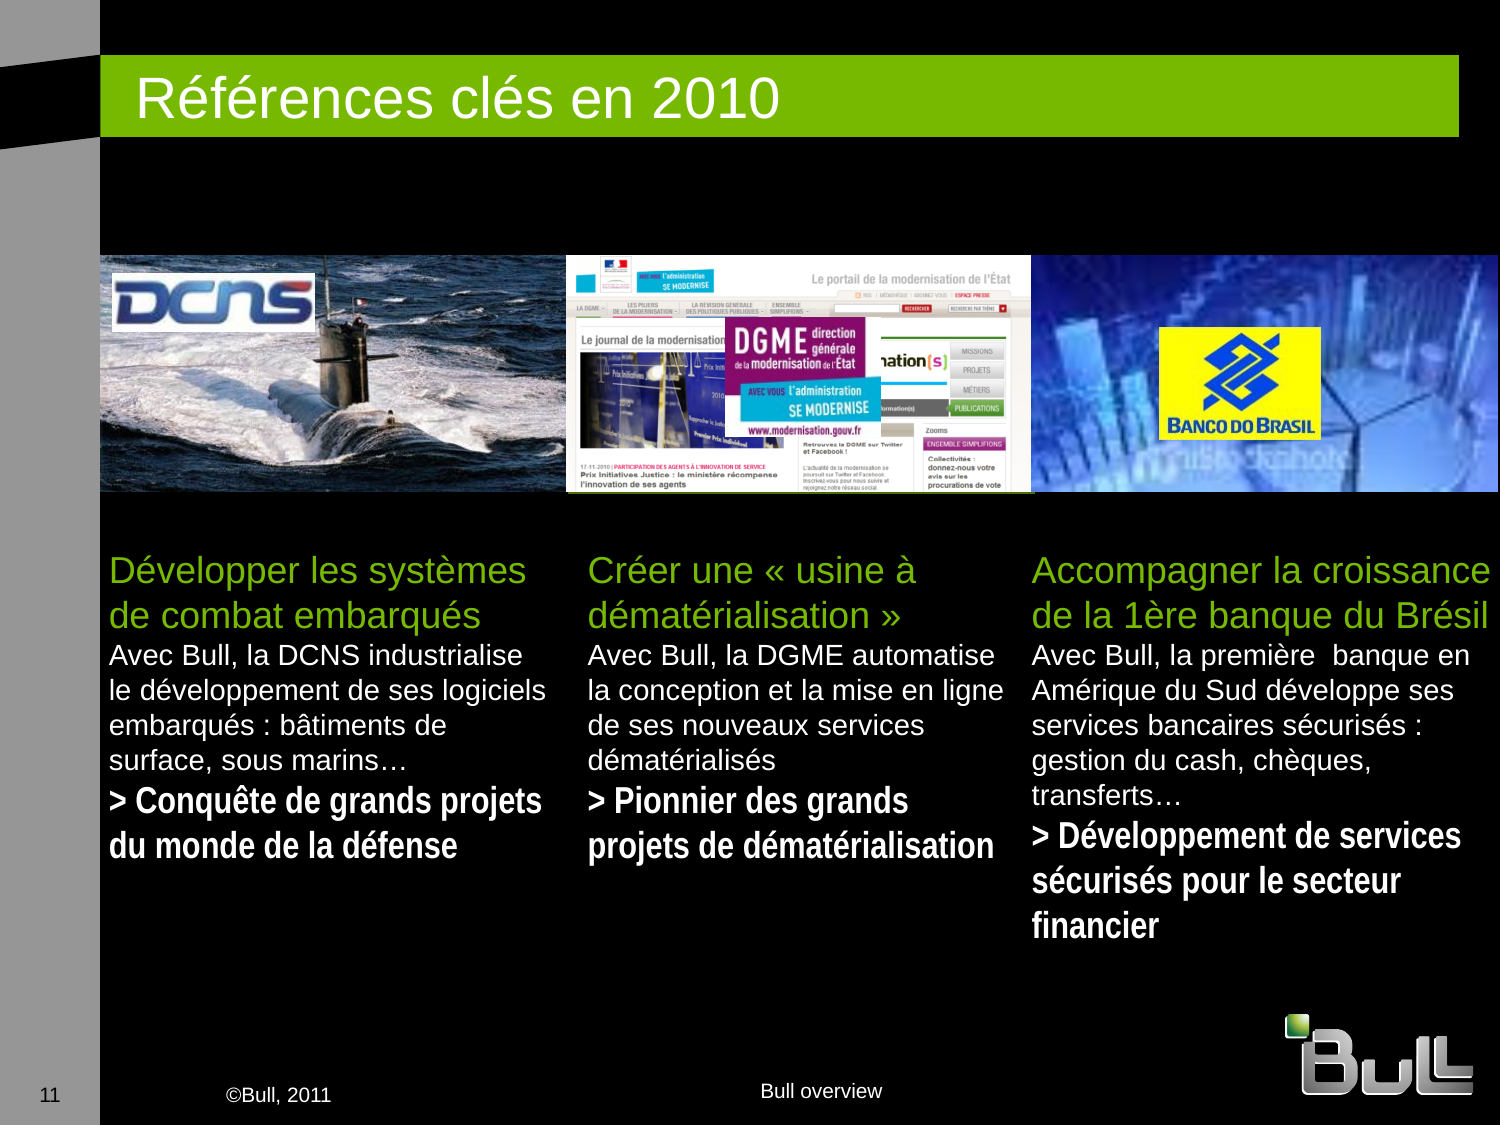

# Références clés en 2010
Développer les systèmes de combat embarqués
Avec Bull, la DCNS industrialise le développement de ses logiciels embarqués : bâtiments de surface, sous marins…
> Conquête de grands projets du monde de la défense
Créer une « usine à dématérialisation »
Avec Bull, la DGME automatise la conception et la mise en ligne de ses nouveaux services dématérialisés
> Pionnier des grands projets de dématérialisation
Accompagner la croissance de la 1ère banque du Brésil
Avec Bull, la première banque en Amérique du Sud développe ses services bancaires sécurisés : gestion du cash, chèques, transferts…
> Développement de services sécurisés pour le secteur financier